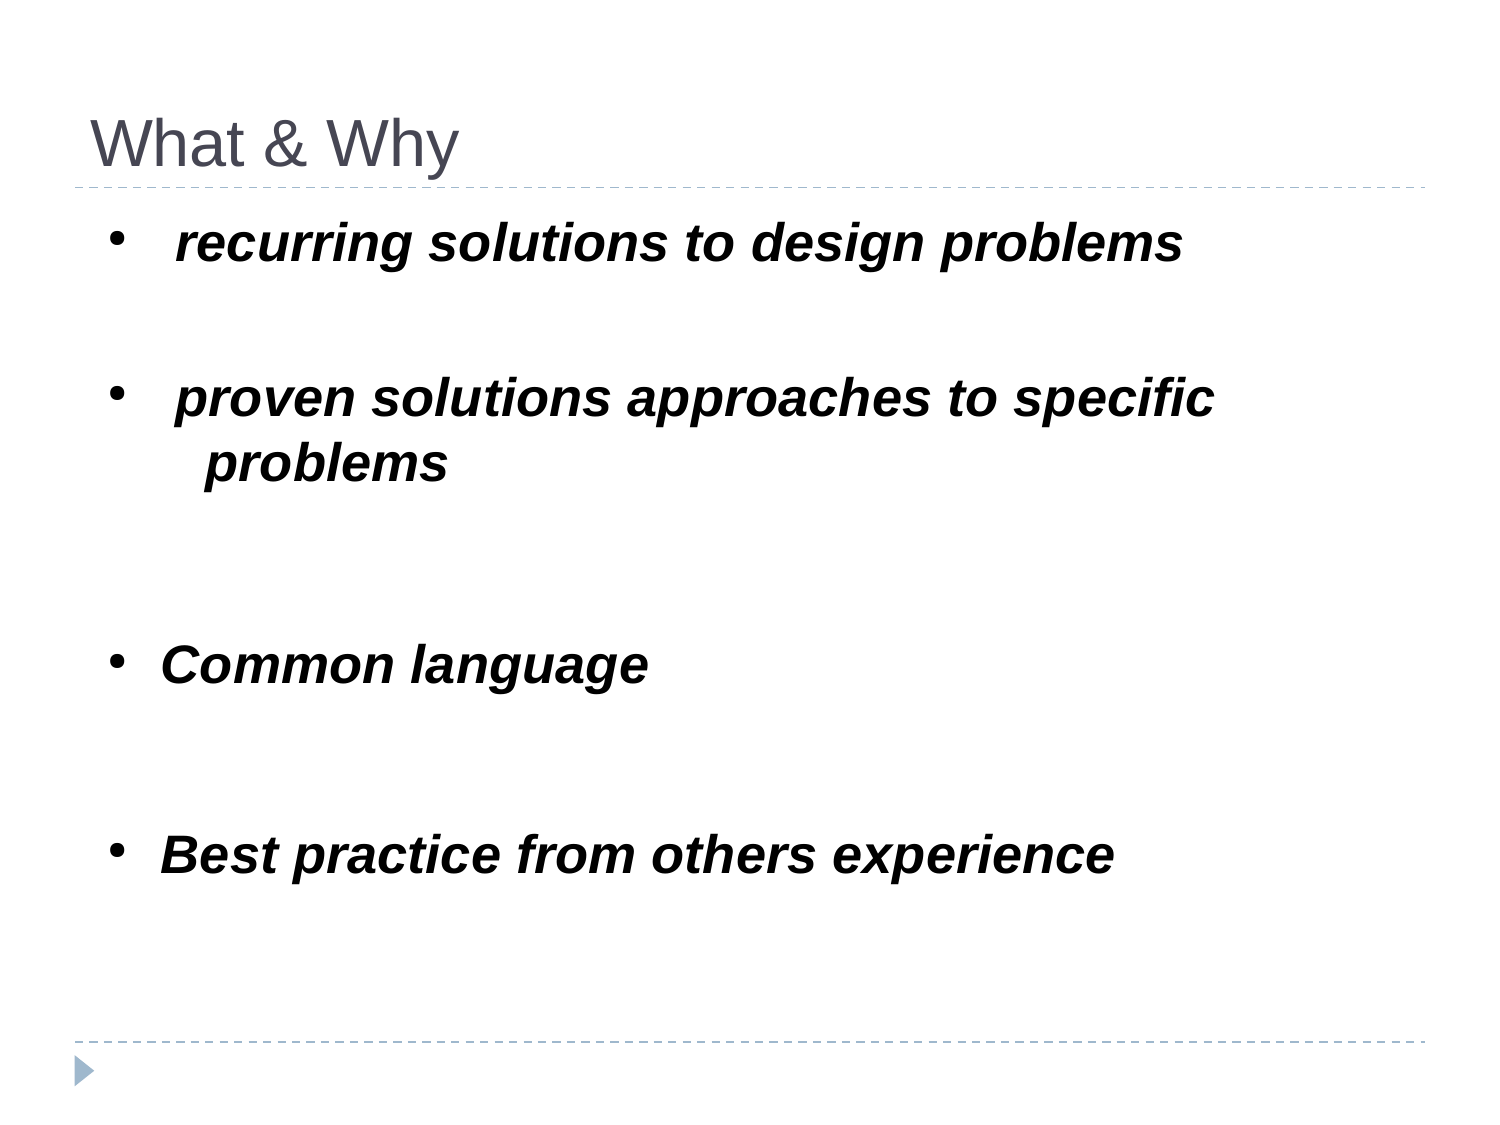

# What & Why
 recurring solutions to design problems
 proven solutions approaches to specific problems
Common language
Best practice from others experience